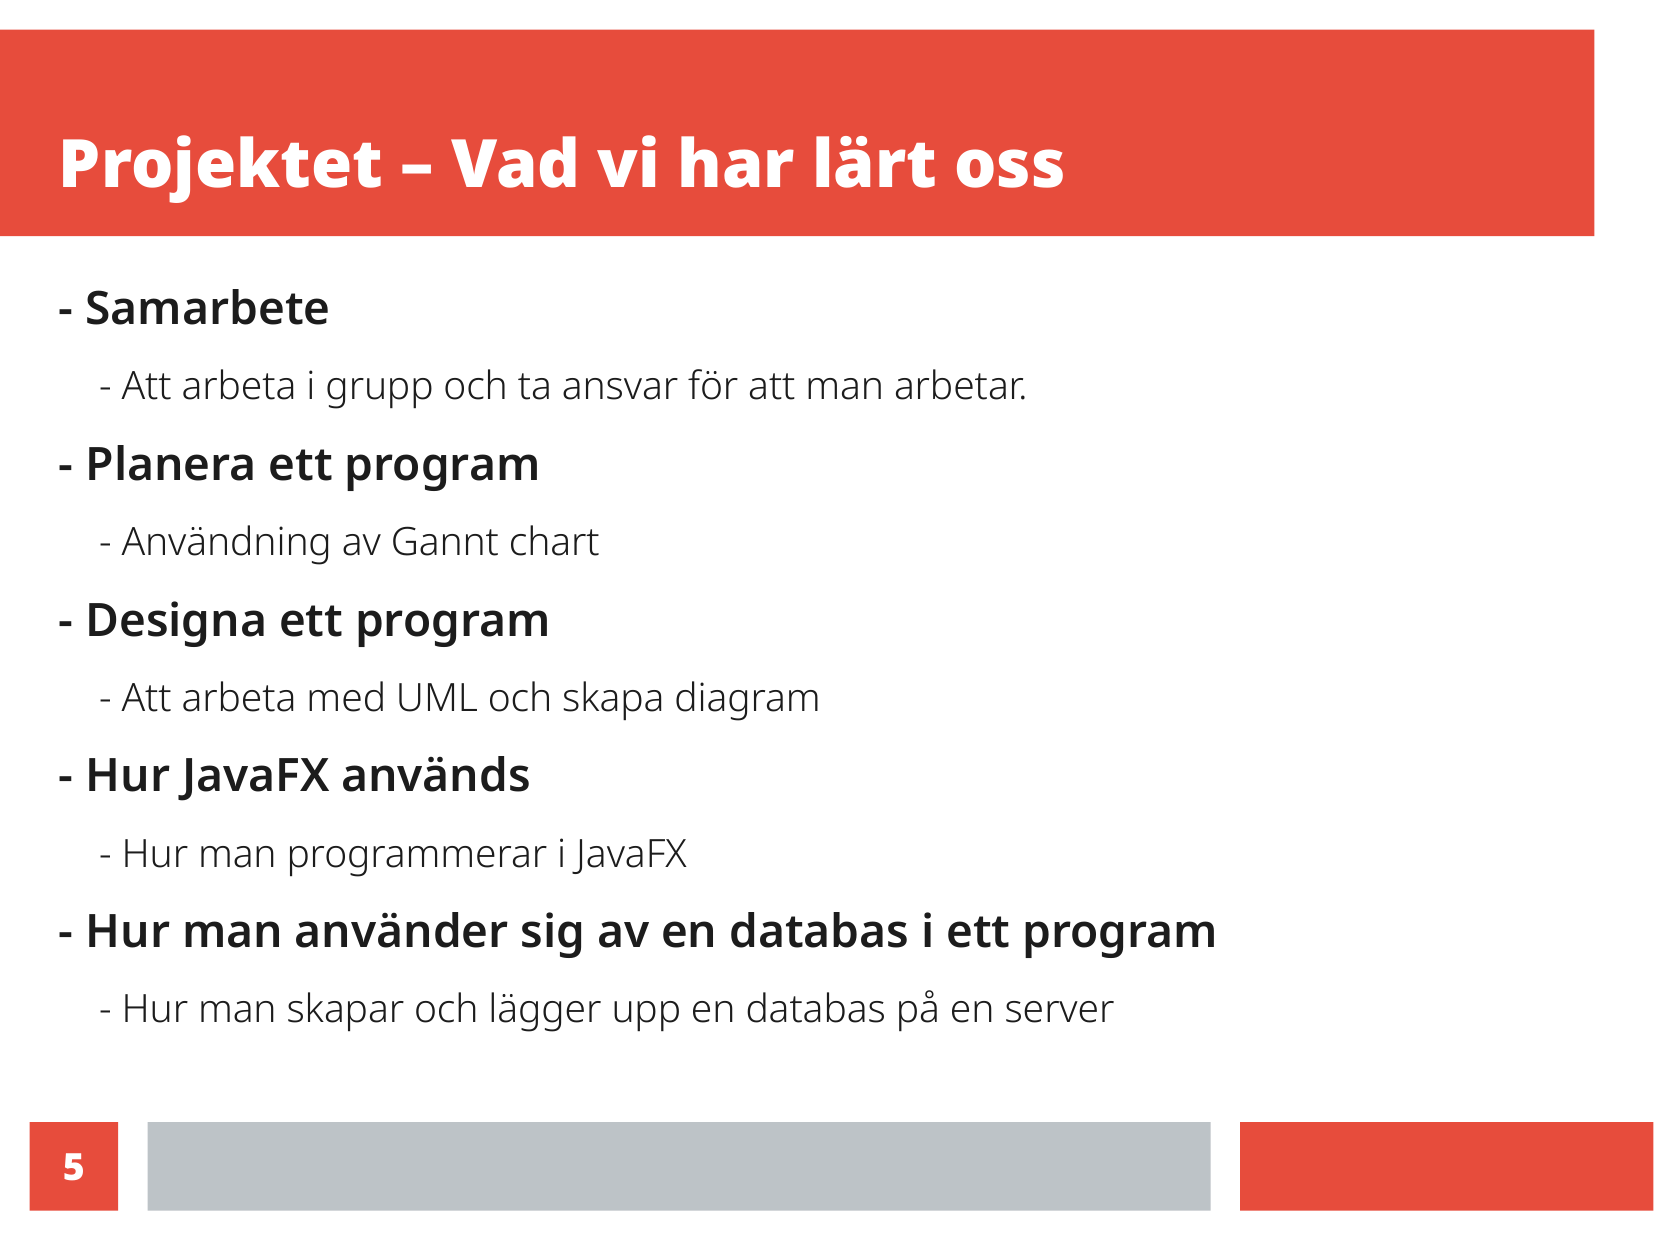

# Projektet – Vad vi har lärt oss
- Samarbete
- Att arbeta i grupp och ta ansvar för att man arbetar.
- Planera ett program
- Användning av Gannt chart
- Designa ett program
- Att arbeta med UML och skapa diagram
- Hur JavaFX används
- Hur man programmerar i JavaFX
- Hur man använder sig av en databas i ett program
- Hur man skapar och lägger upp en databas på en server
5